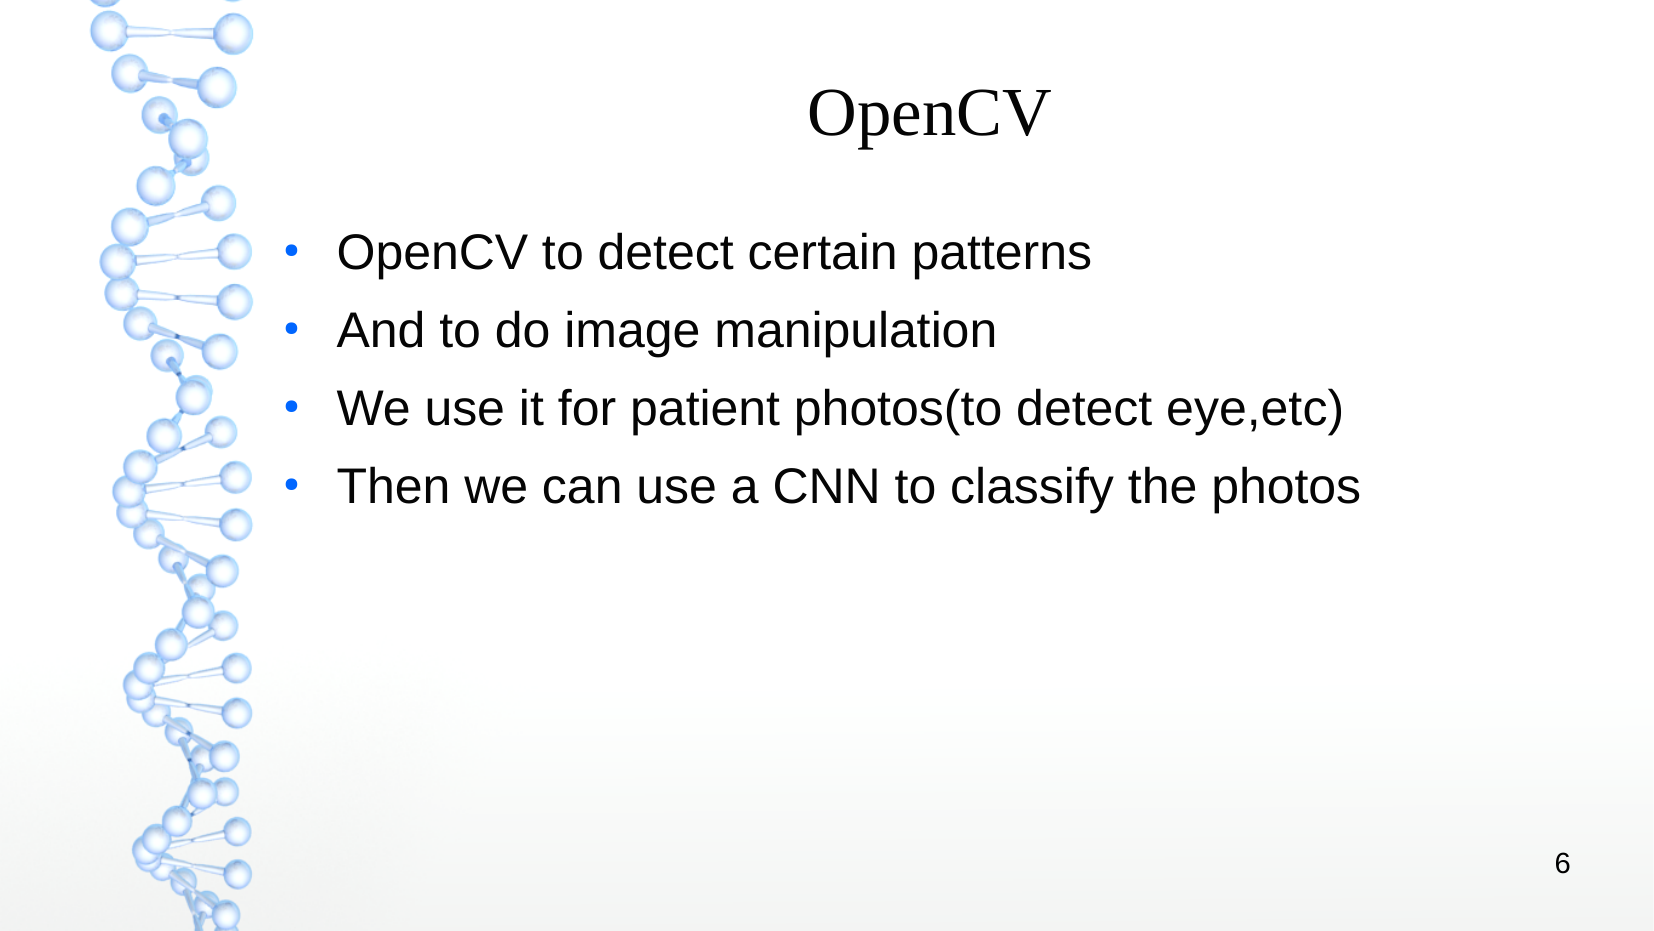

# OpenCV
OpenCV to detect certain patterns
And to do image manipulation
We use it for patient photos(to detect eye,etc)
Then we can use a CNN to classify the photos
6